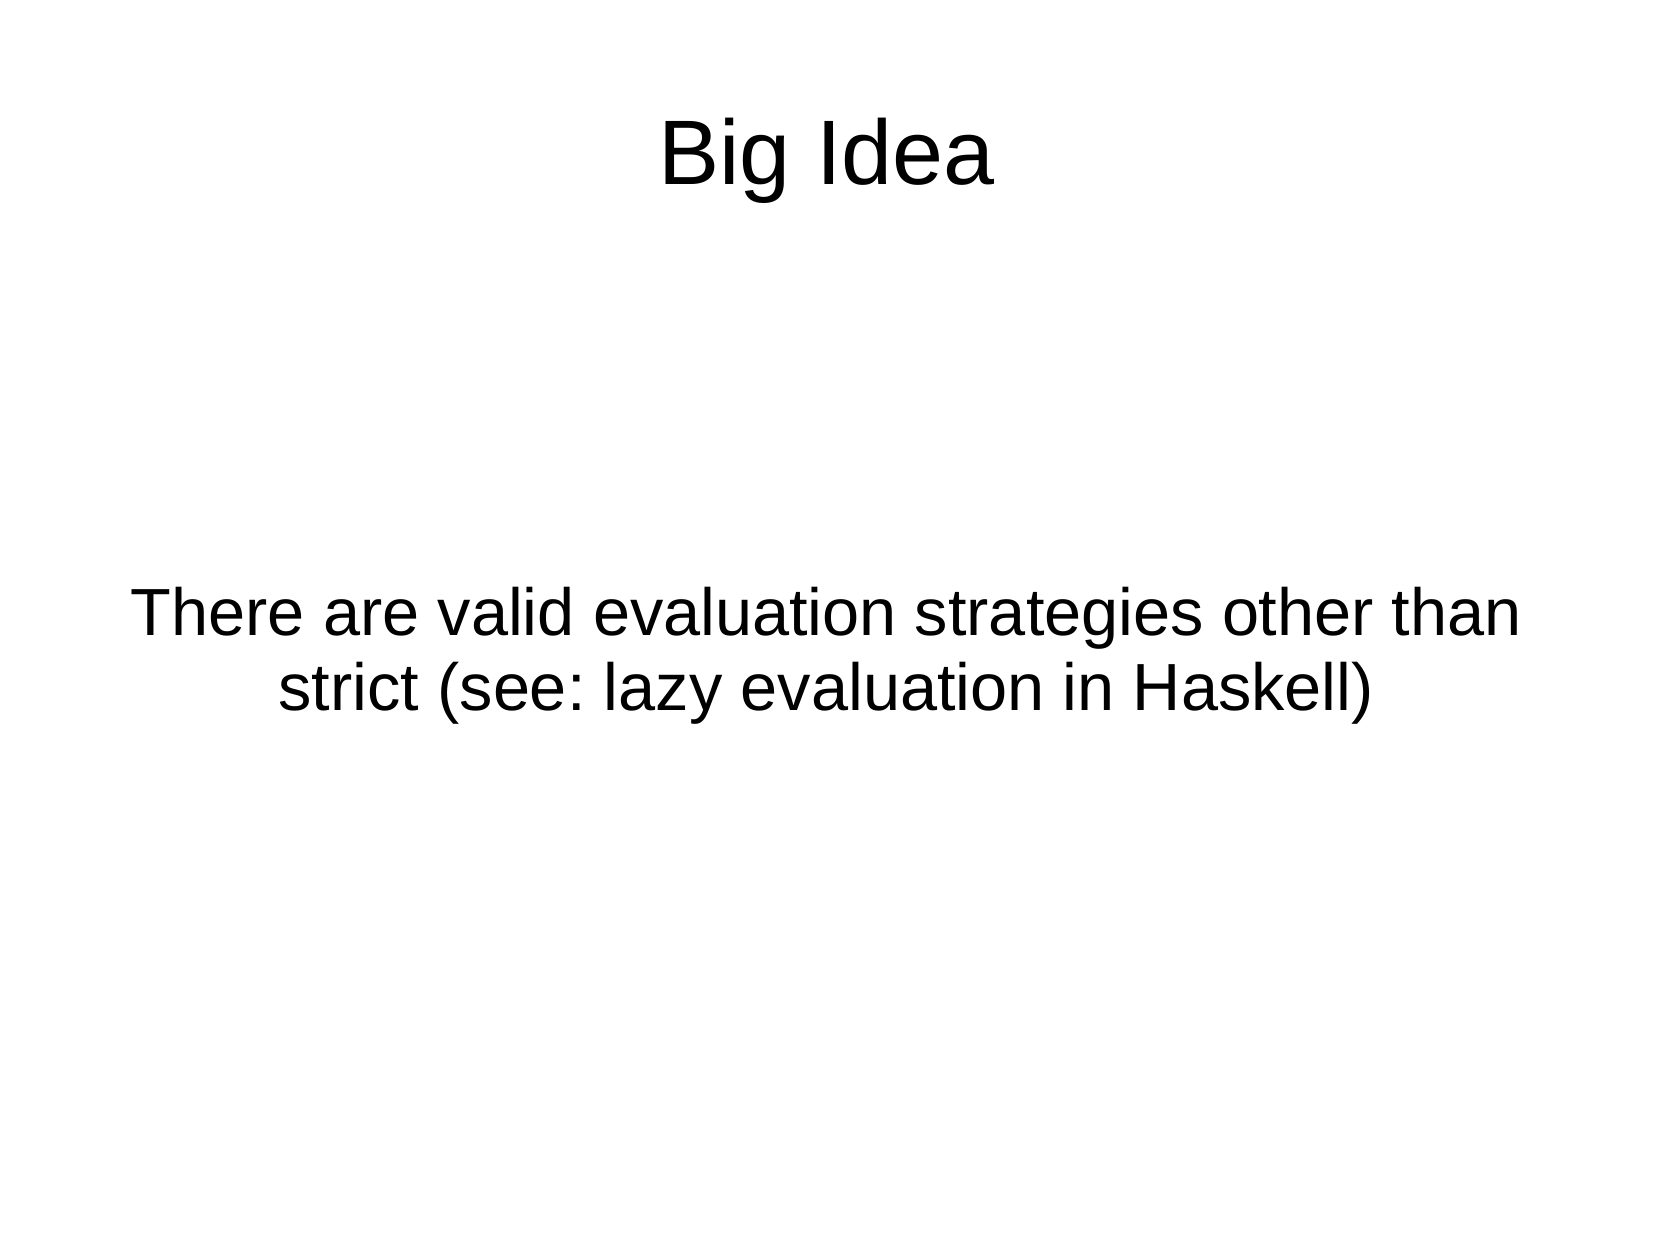

# Big Idea
There are valid evaluation strategies other than strict (see: lazy evaluation in Haskell)